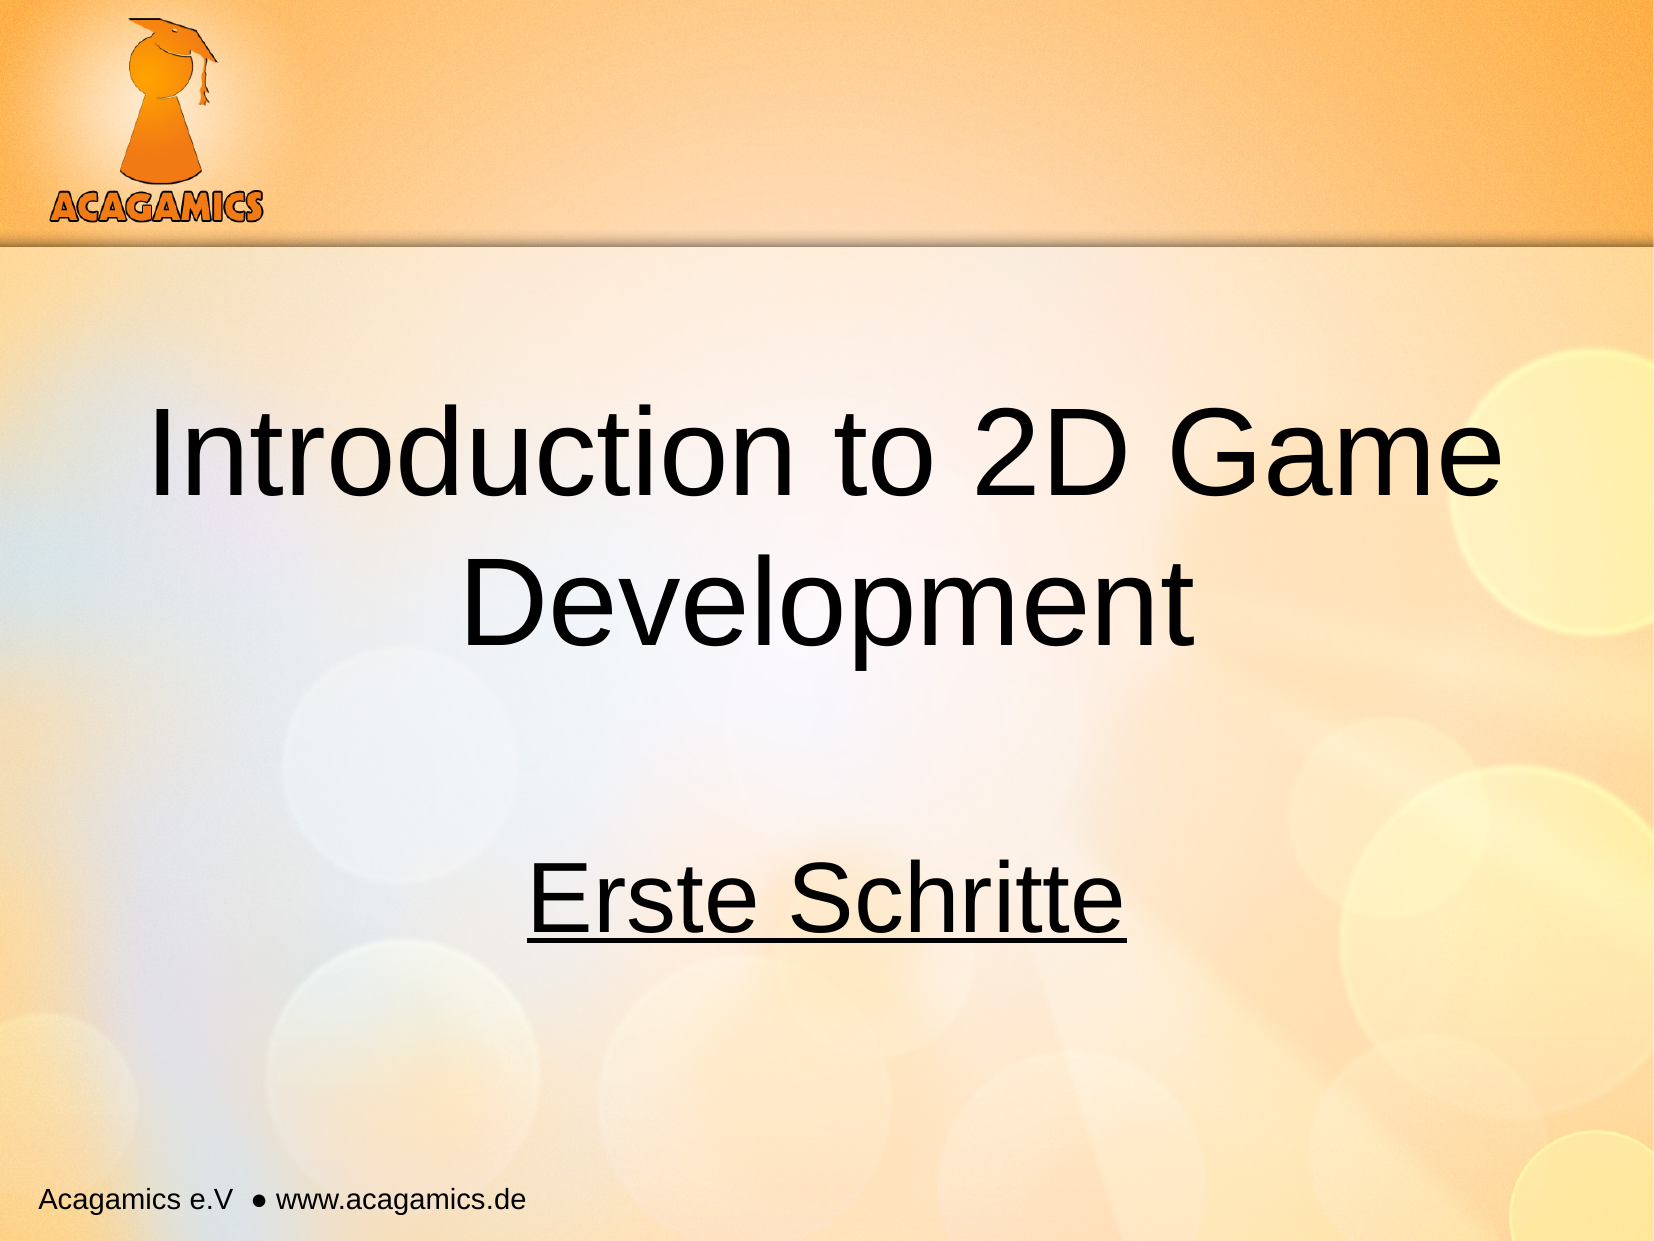

# Introduction to 2D Game Development
Erste Schritte